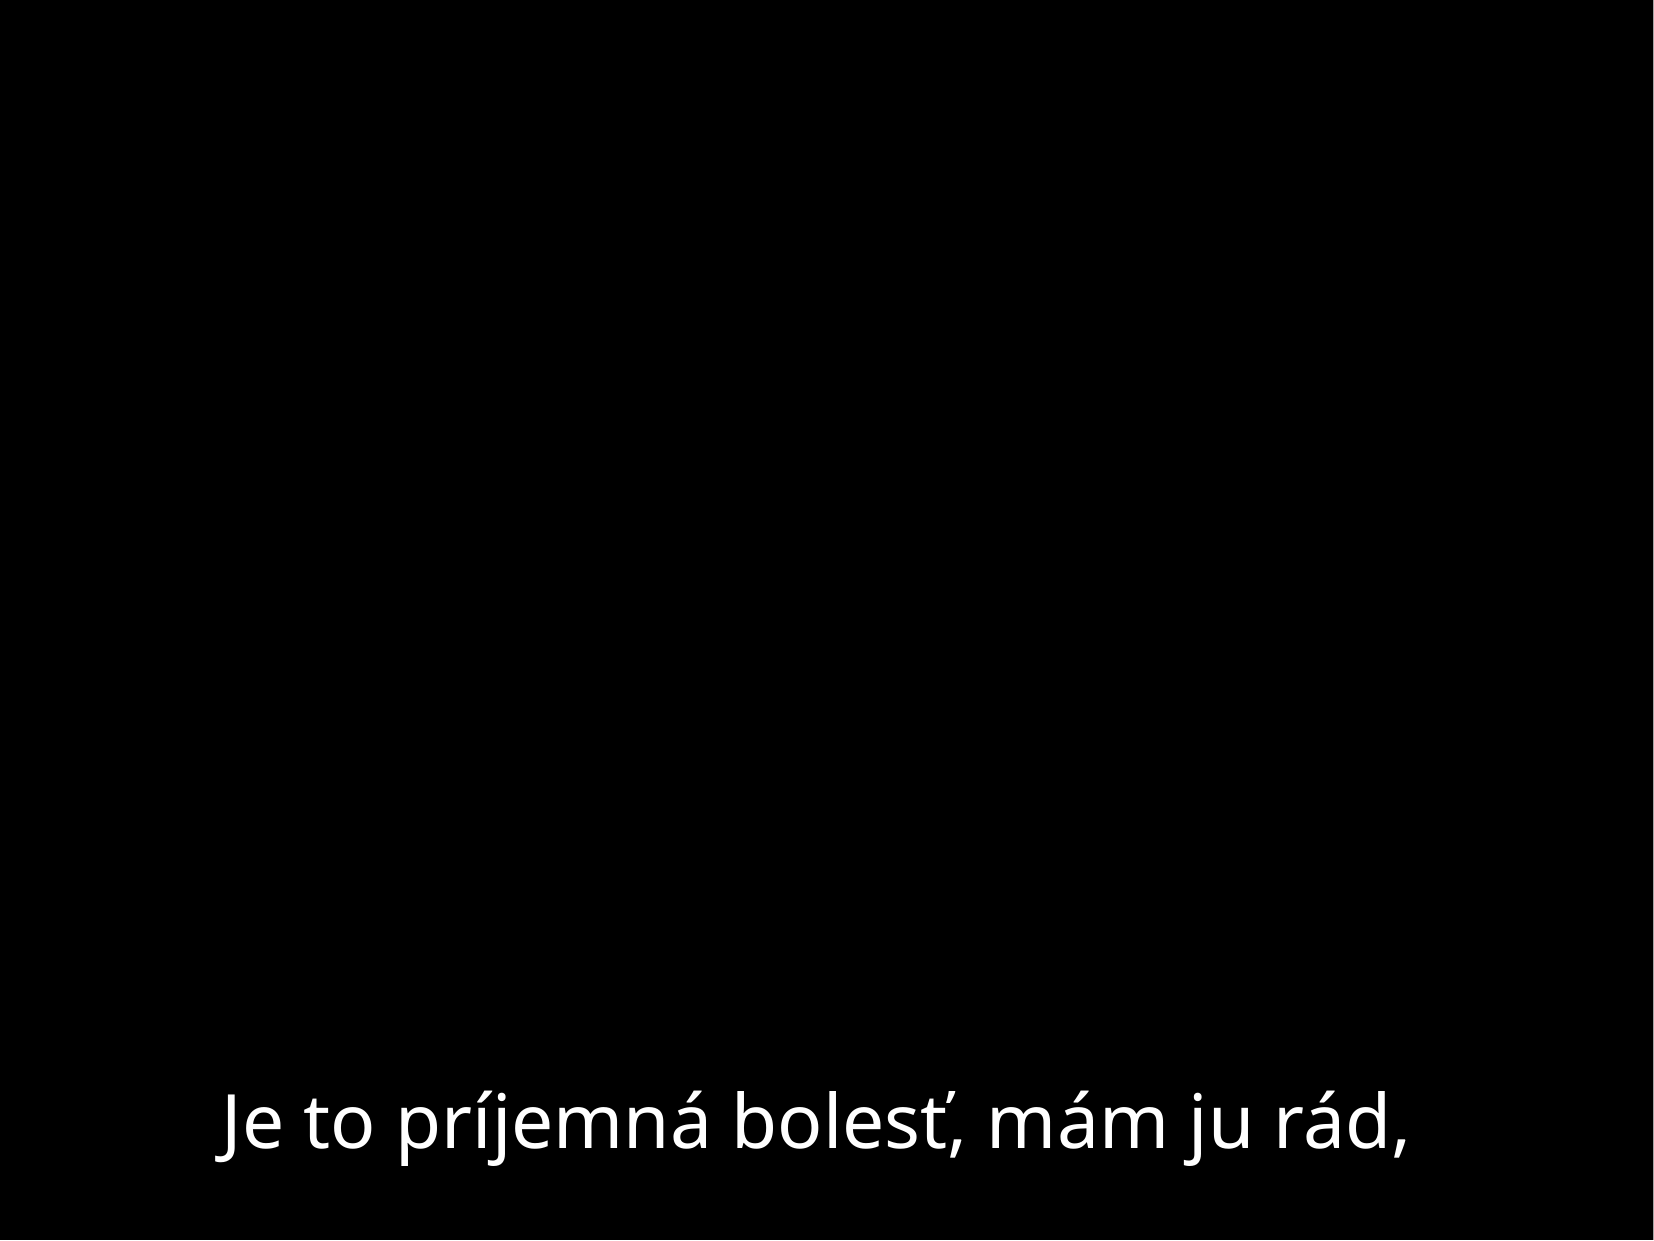

# Je to príjemná bolesť, mám ju rád,